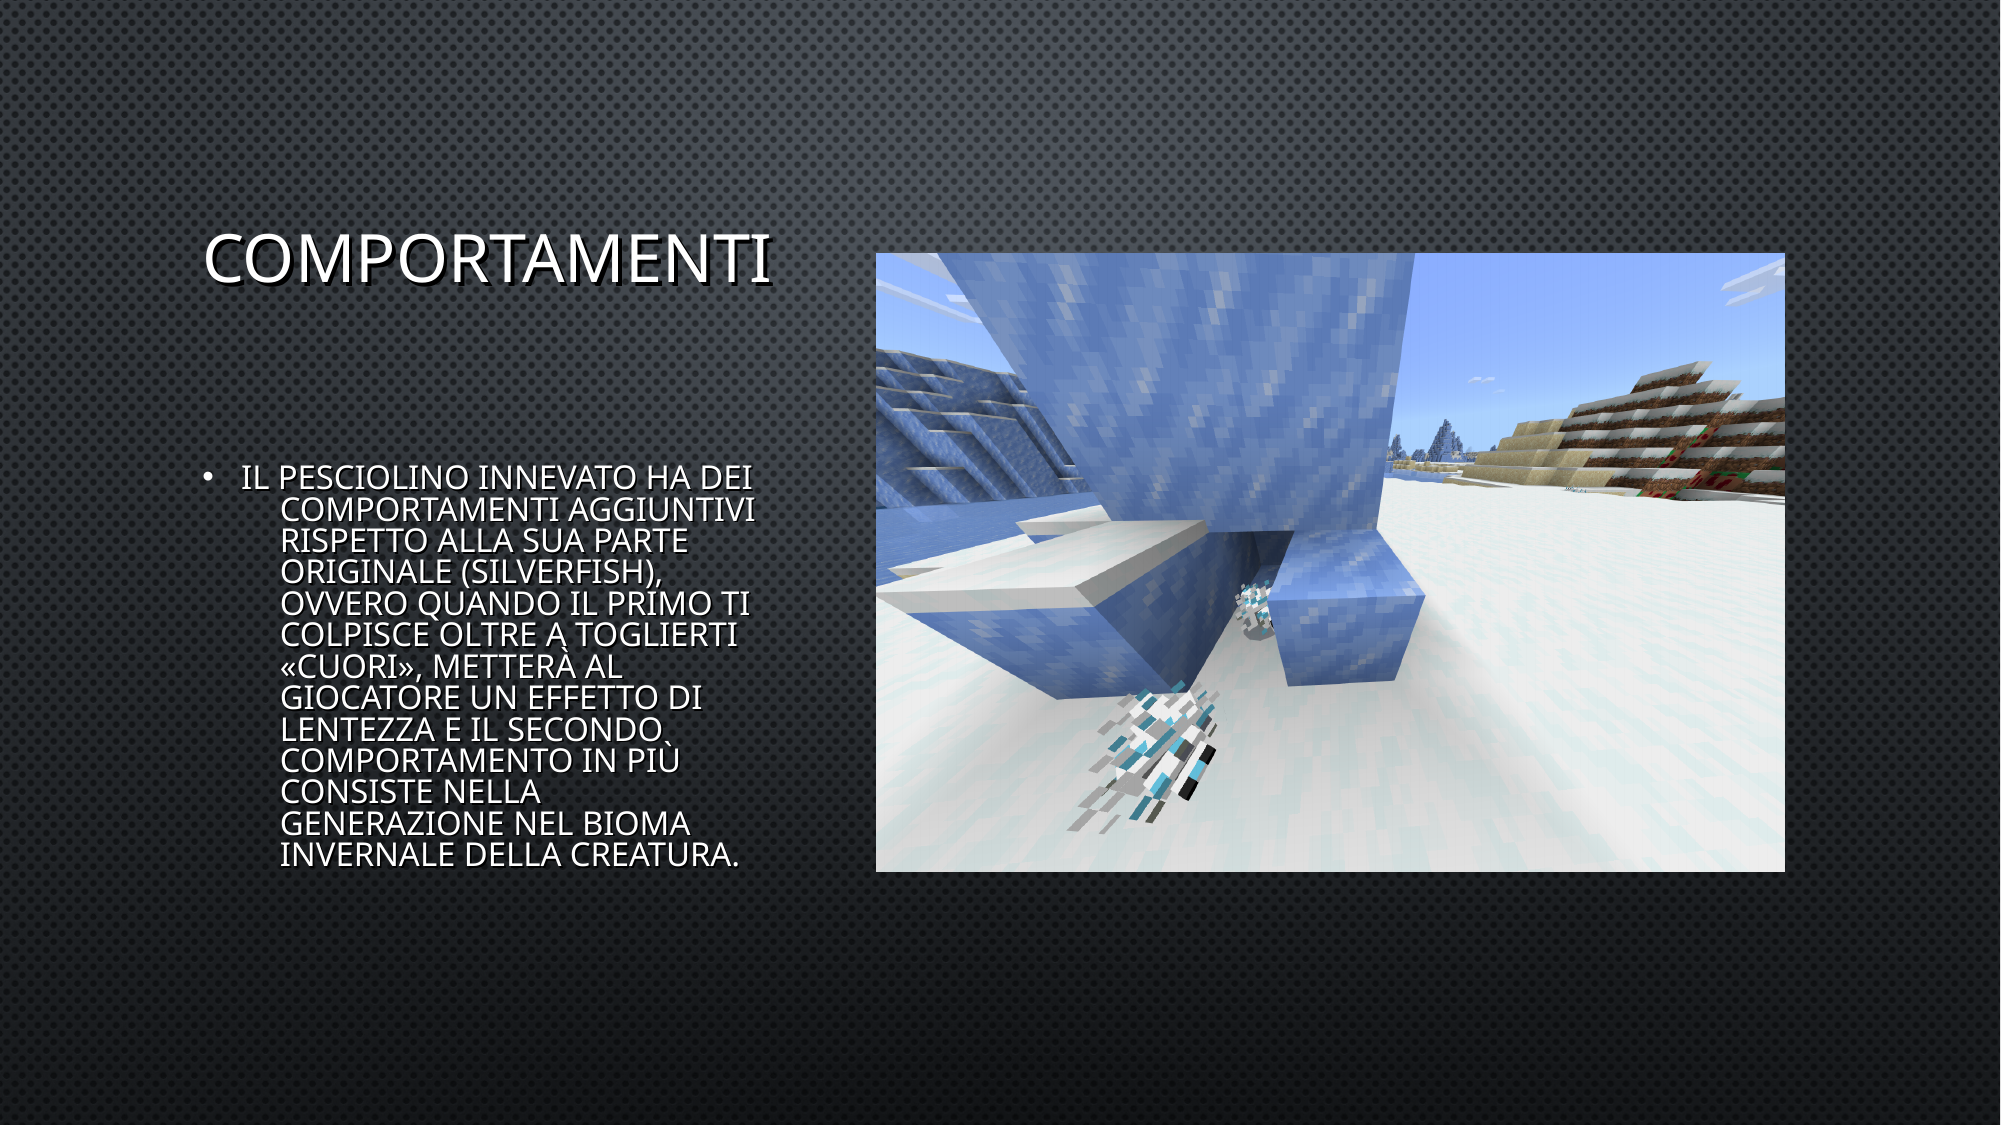

# COMPOrtamenti
Il pesciolino innevato ha dei comportamenti aggiuntivi rispetto alla sua parte originale (silverfish), ovvero quando il primo ti colpisce oltre a toglierti «cuori», metterà al giocatore un effetto di lentezza e il secondo comportamento in più consiste nella generazione nel bioma invernale della creatura.